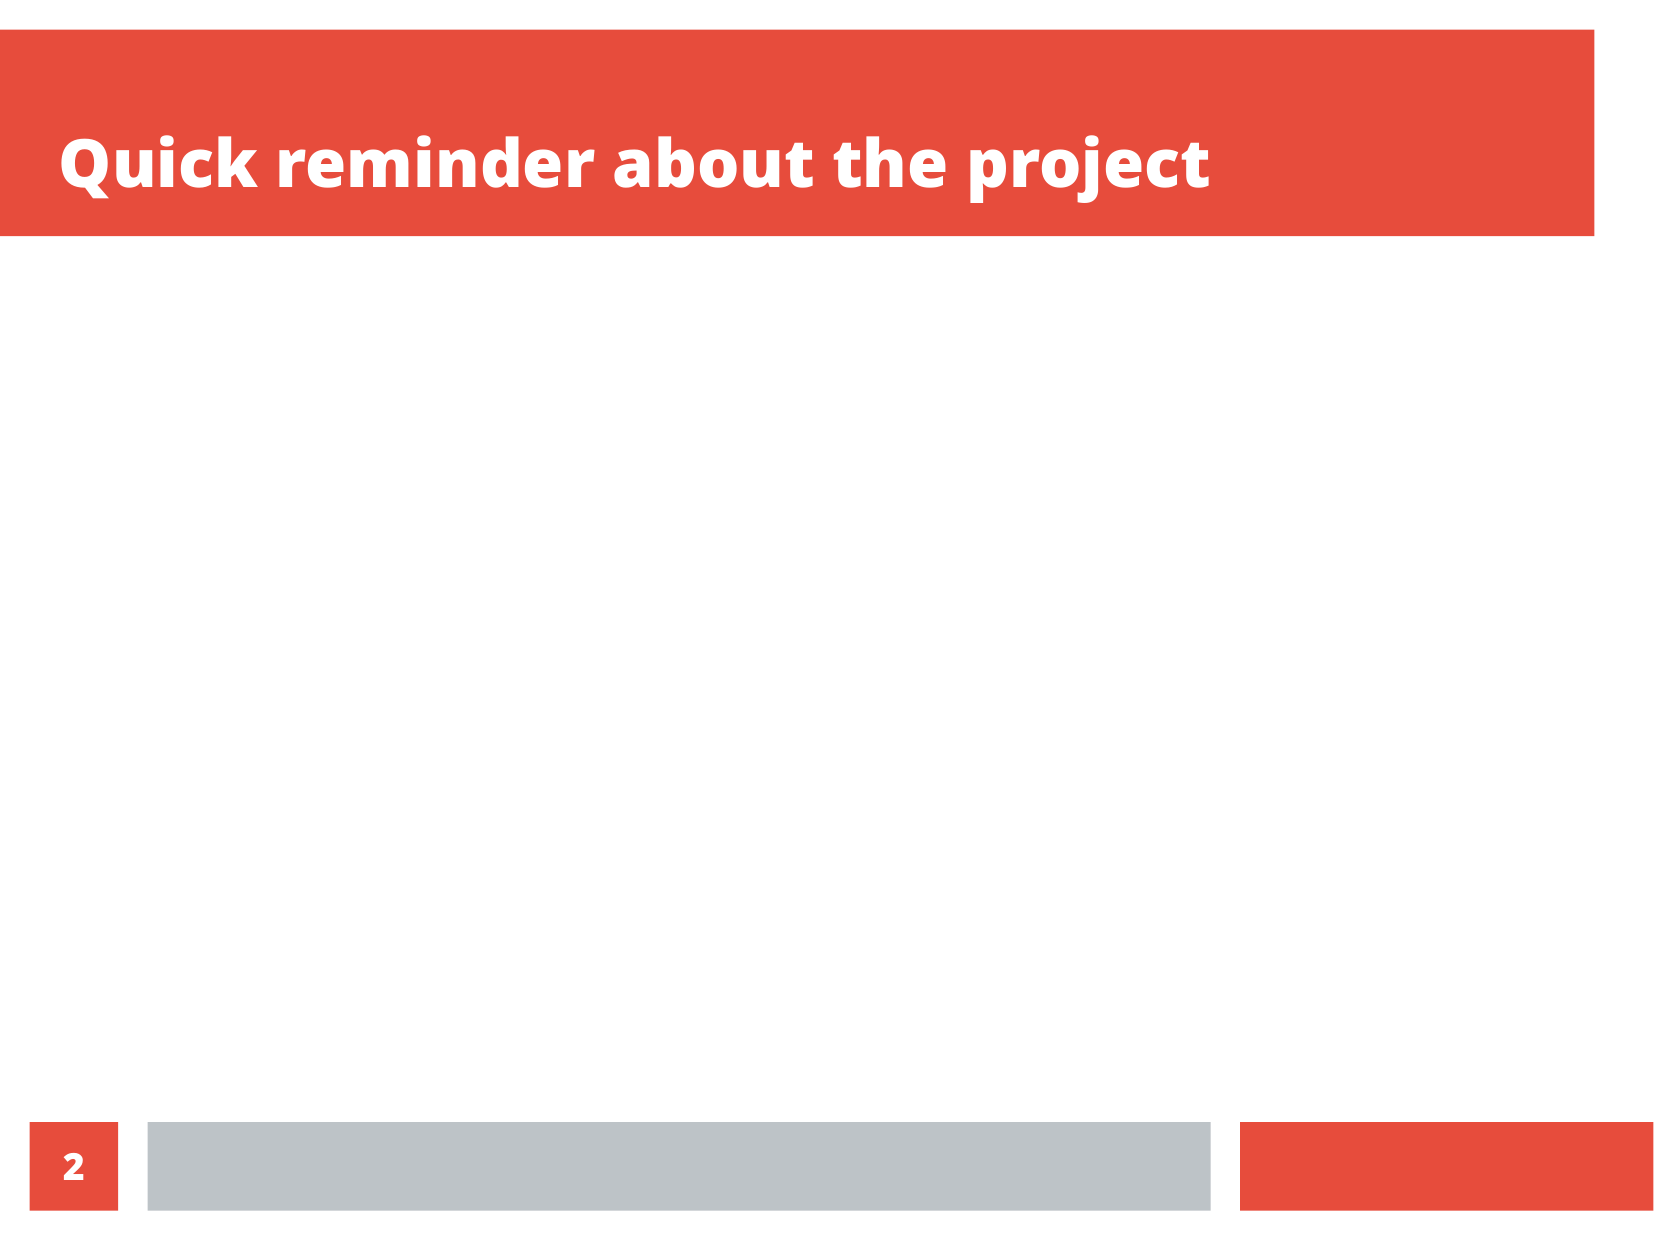

# Quick reminder about the project
2